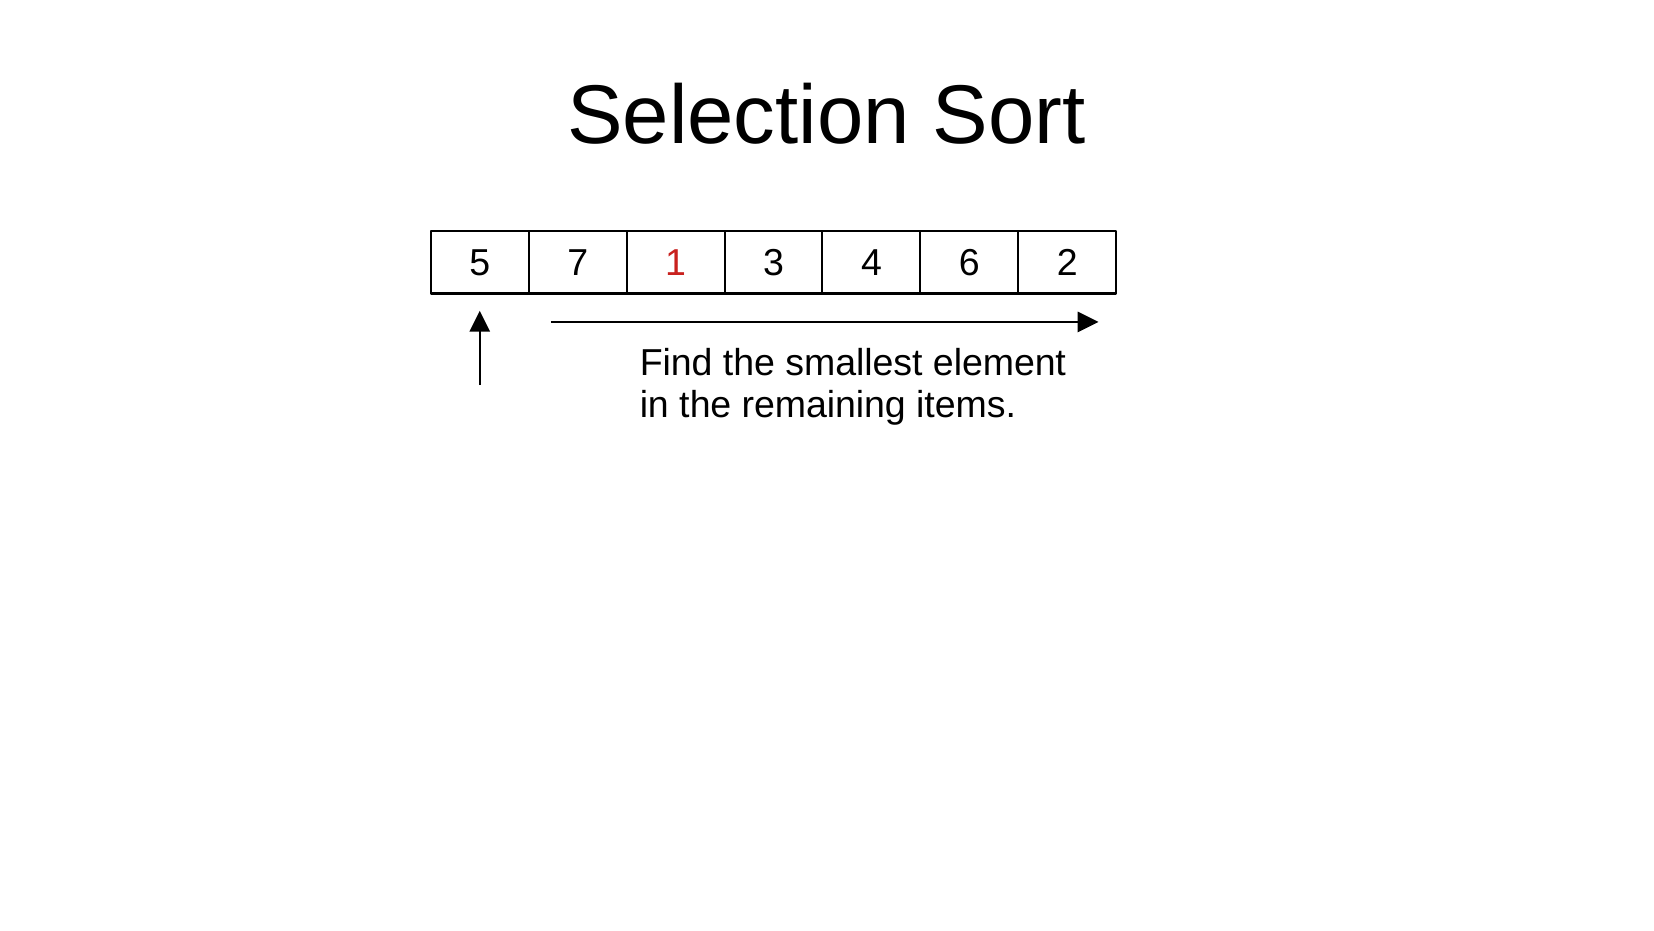

# Selection Sort
5
7
1
3
4
6
2
Find the smallest element
in the remaining items.